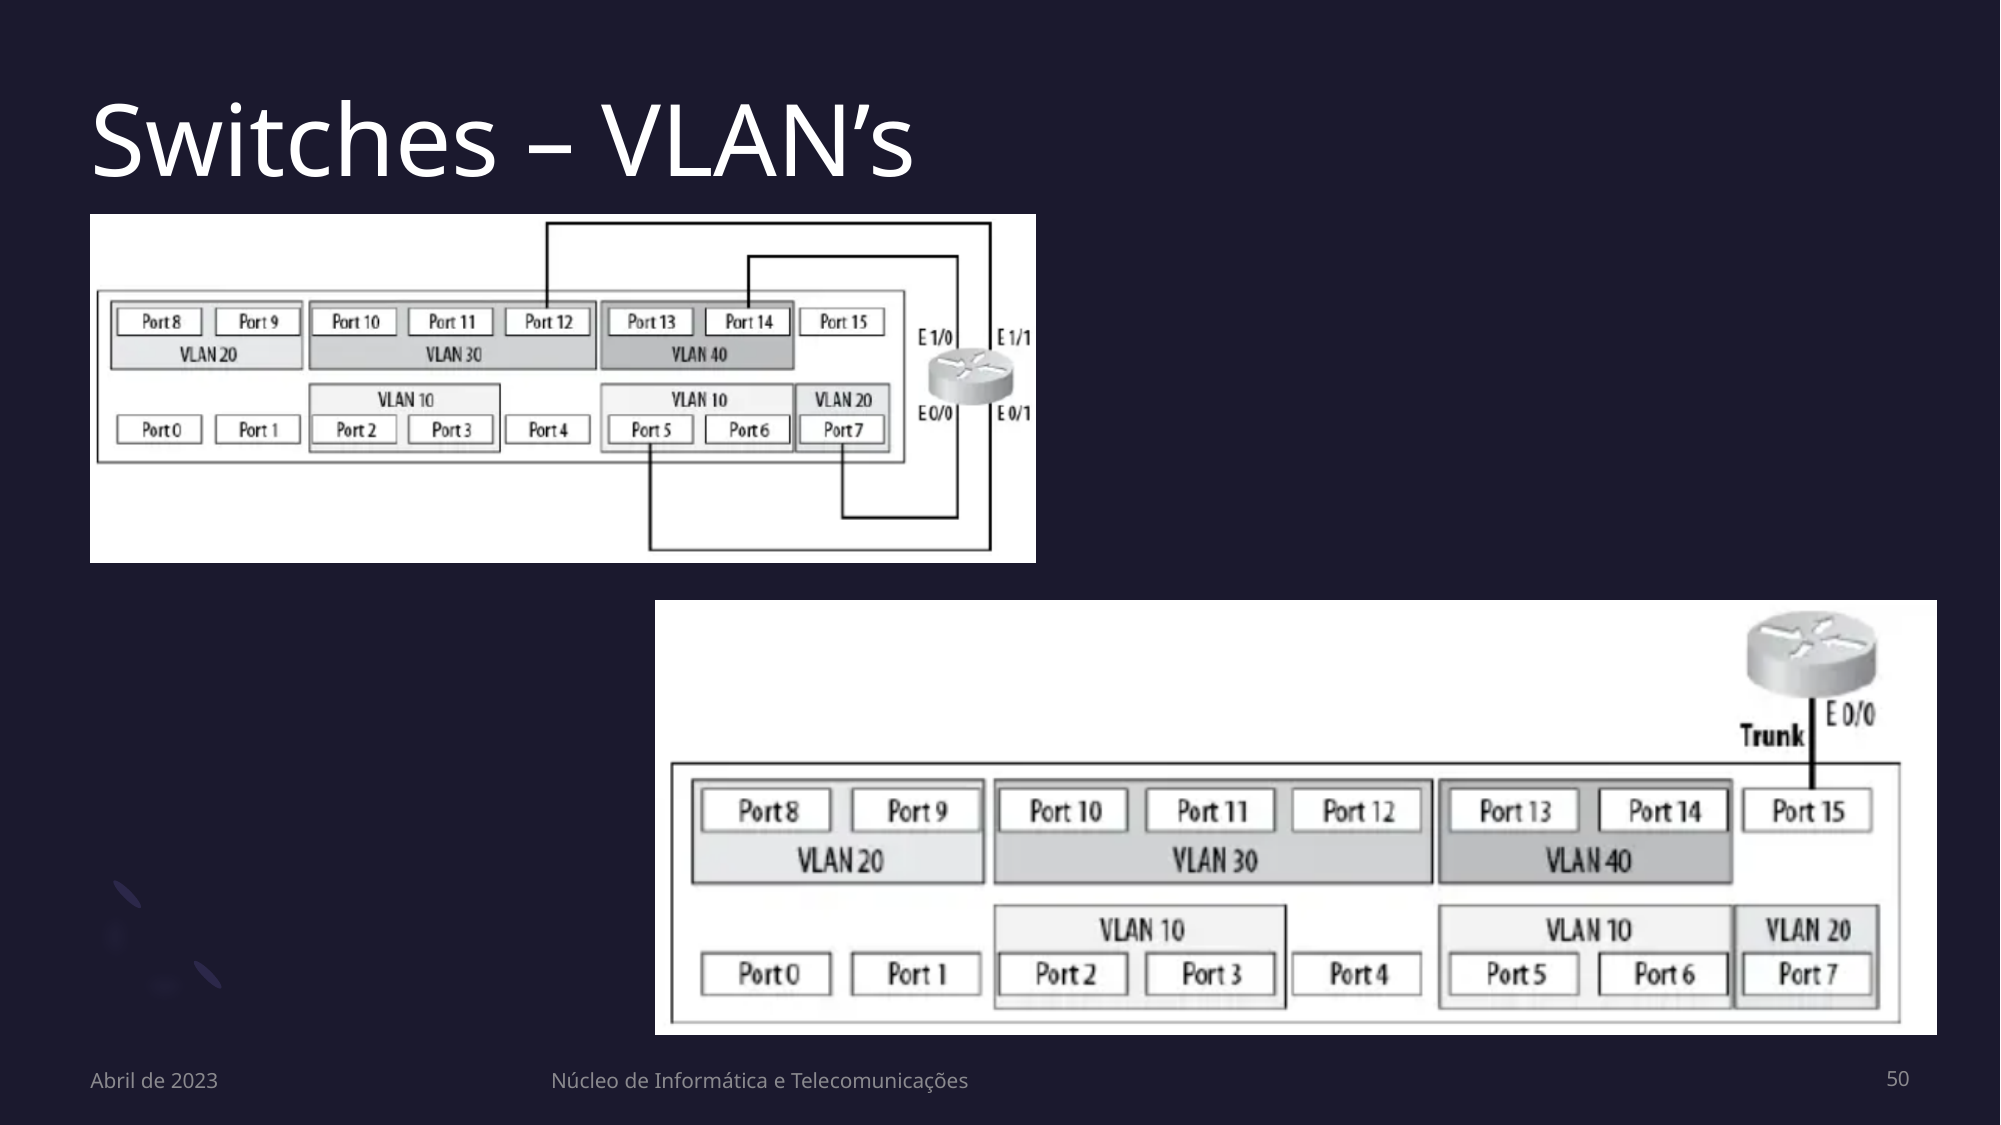

# Switches – VLAN’s
Abril de 2023
Núcleo de Informática e Telecomunicações